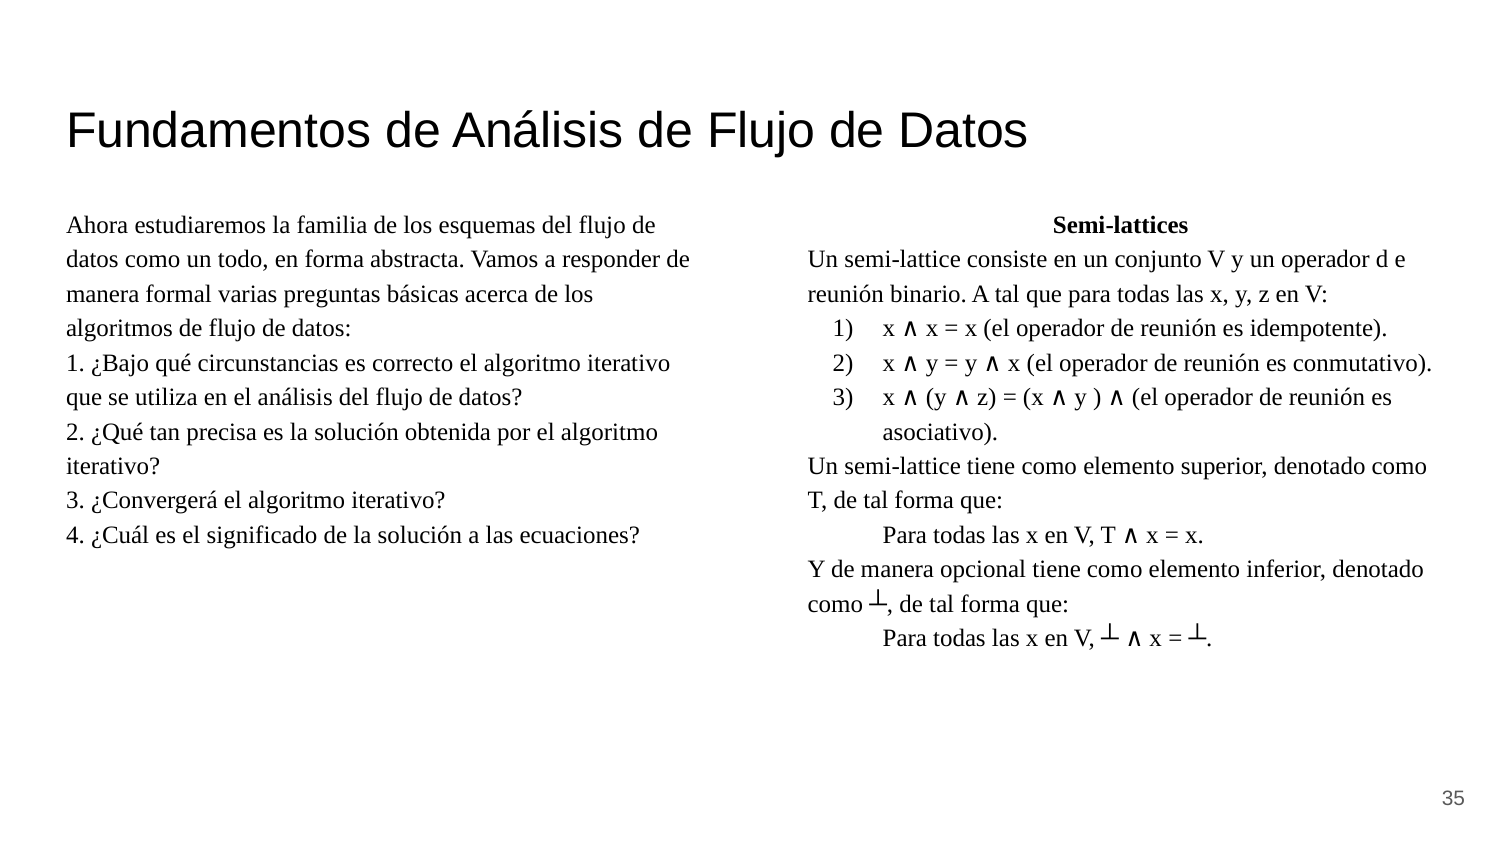

# Fundamentos de Análisis de Flujo de Datos
Ahora estudia­remos la familia de los esquemas del flujo de datos como un todo, en forma abstracta. Vamos a responder de manera formal varias preguntas básicas acerca de los algoritmos de flujo de datos:
1. ¿Bajo qué circunstancias es correcto el algoritmo iterativo que se utiliza en el análisis del flujo de datos?
2. ¿Qué tan precisa es la solución obtenida por el algoritmo iterativo?
3. ¿Convergerá el algoritmo iterativo?
4. ¿Cuál es el significado de la solución a las ecuaciones?
Semi-lattices
Un semi-lattice consiste en un conjunto V y un operador d e reunión binario. A tal que para todas las x, y, z en V:
x ∧ x = x (el operador de reunión es idempotente).
x ∧ y = y ∧ x (el operador de reunión es conmutativo).
x ∧ (y ∧ z) = (x ∧ y ) ∧ (el operador de reunión es asociativo).
Un semi-lattice tiene como elemento superior, denotado como T, de tal forma que:
	Para todas las x en V, T ∧ x = x.
Y de manera opcional tiene como elemento inferior, denotado como ┴, de tal forma que:
Para todas las x en V, ┴ ∧ x = ┴.